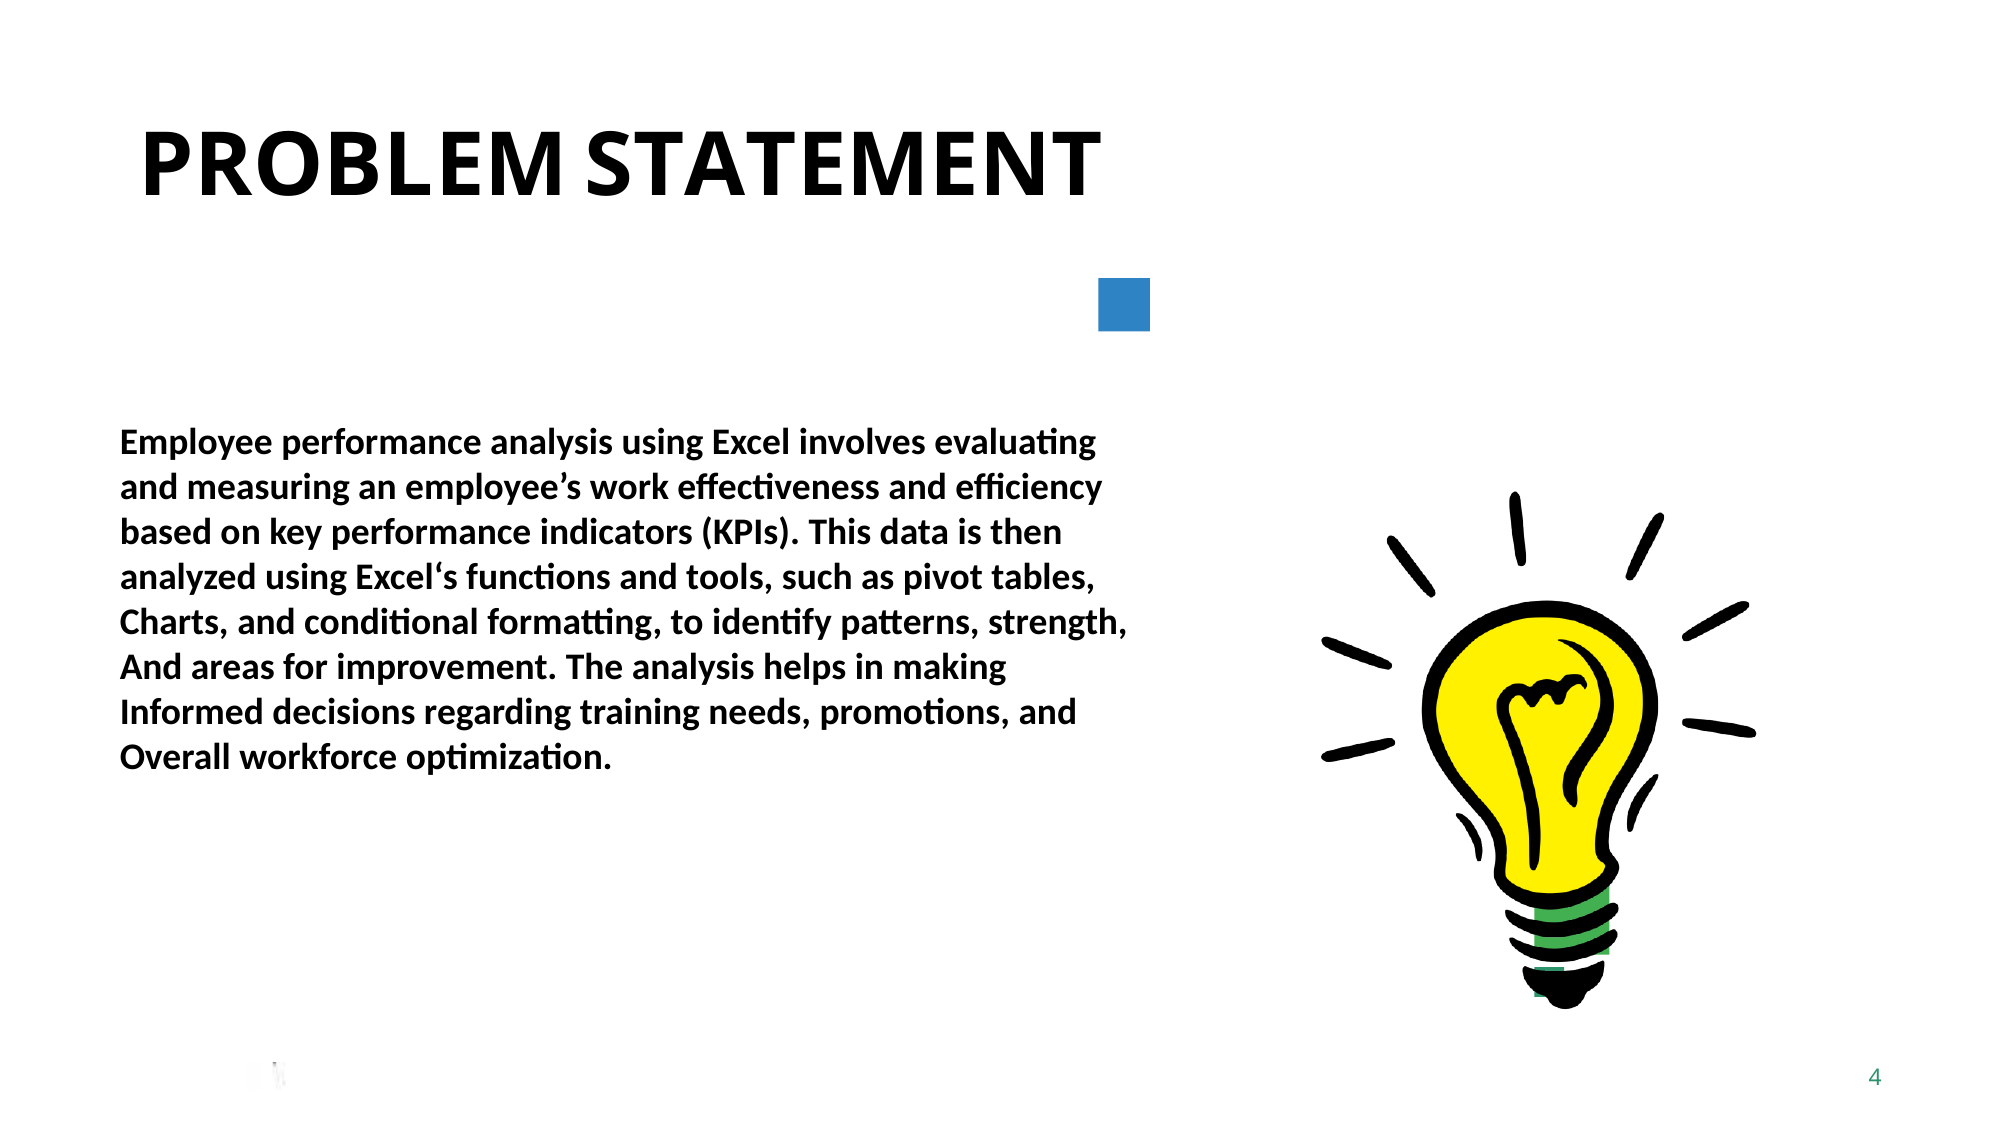

# PROBLEM	STATEMENT
Employee performance analysis using Excel involves evaluating
and measuring an employee’s work effectiveness and efficiency
based on key performance indicators (KPIs). This data is then
analyzed using Excel‘s functions and tools, such as pivot tables,
Charts, and conditional formatting, to identify patterns, strength,
And areas for improvement. The analysis helps in making
Informed decisions regarding training needs, promotions, and
Overall workforce optimization.